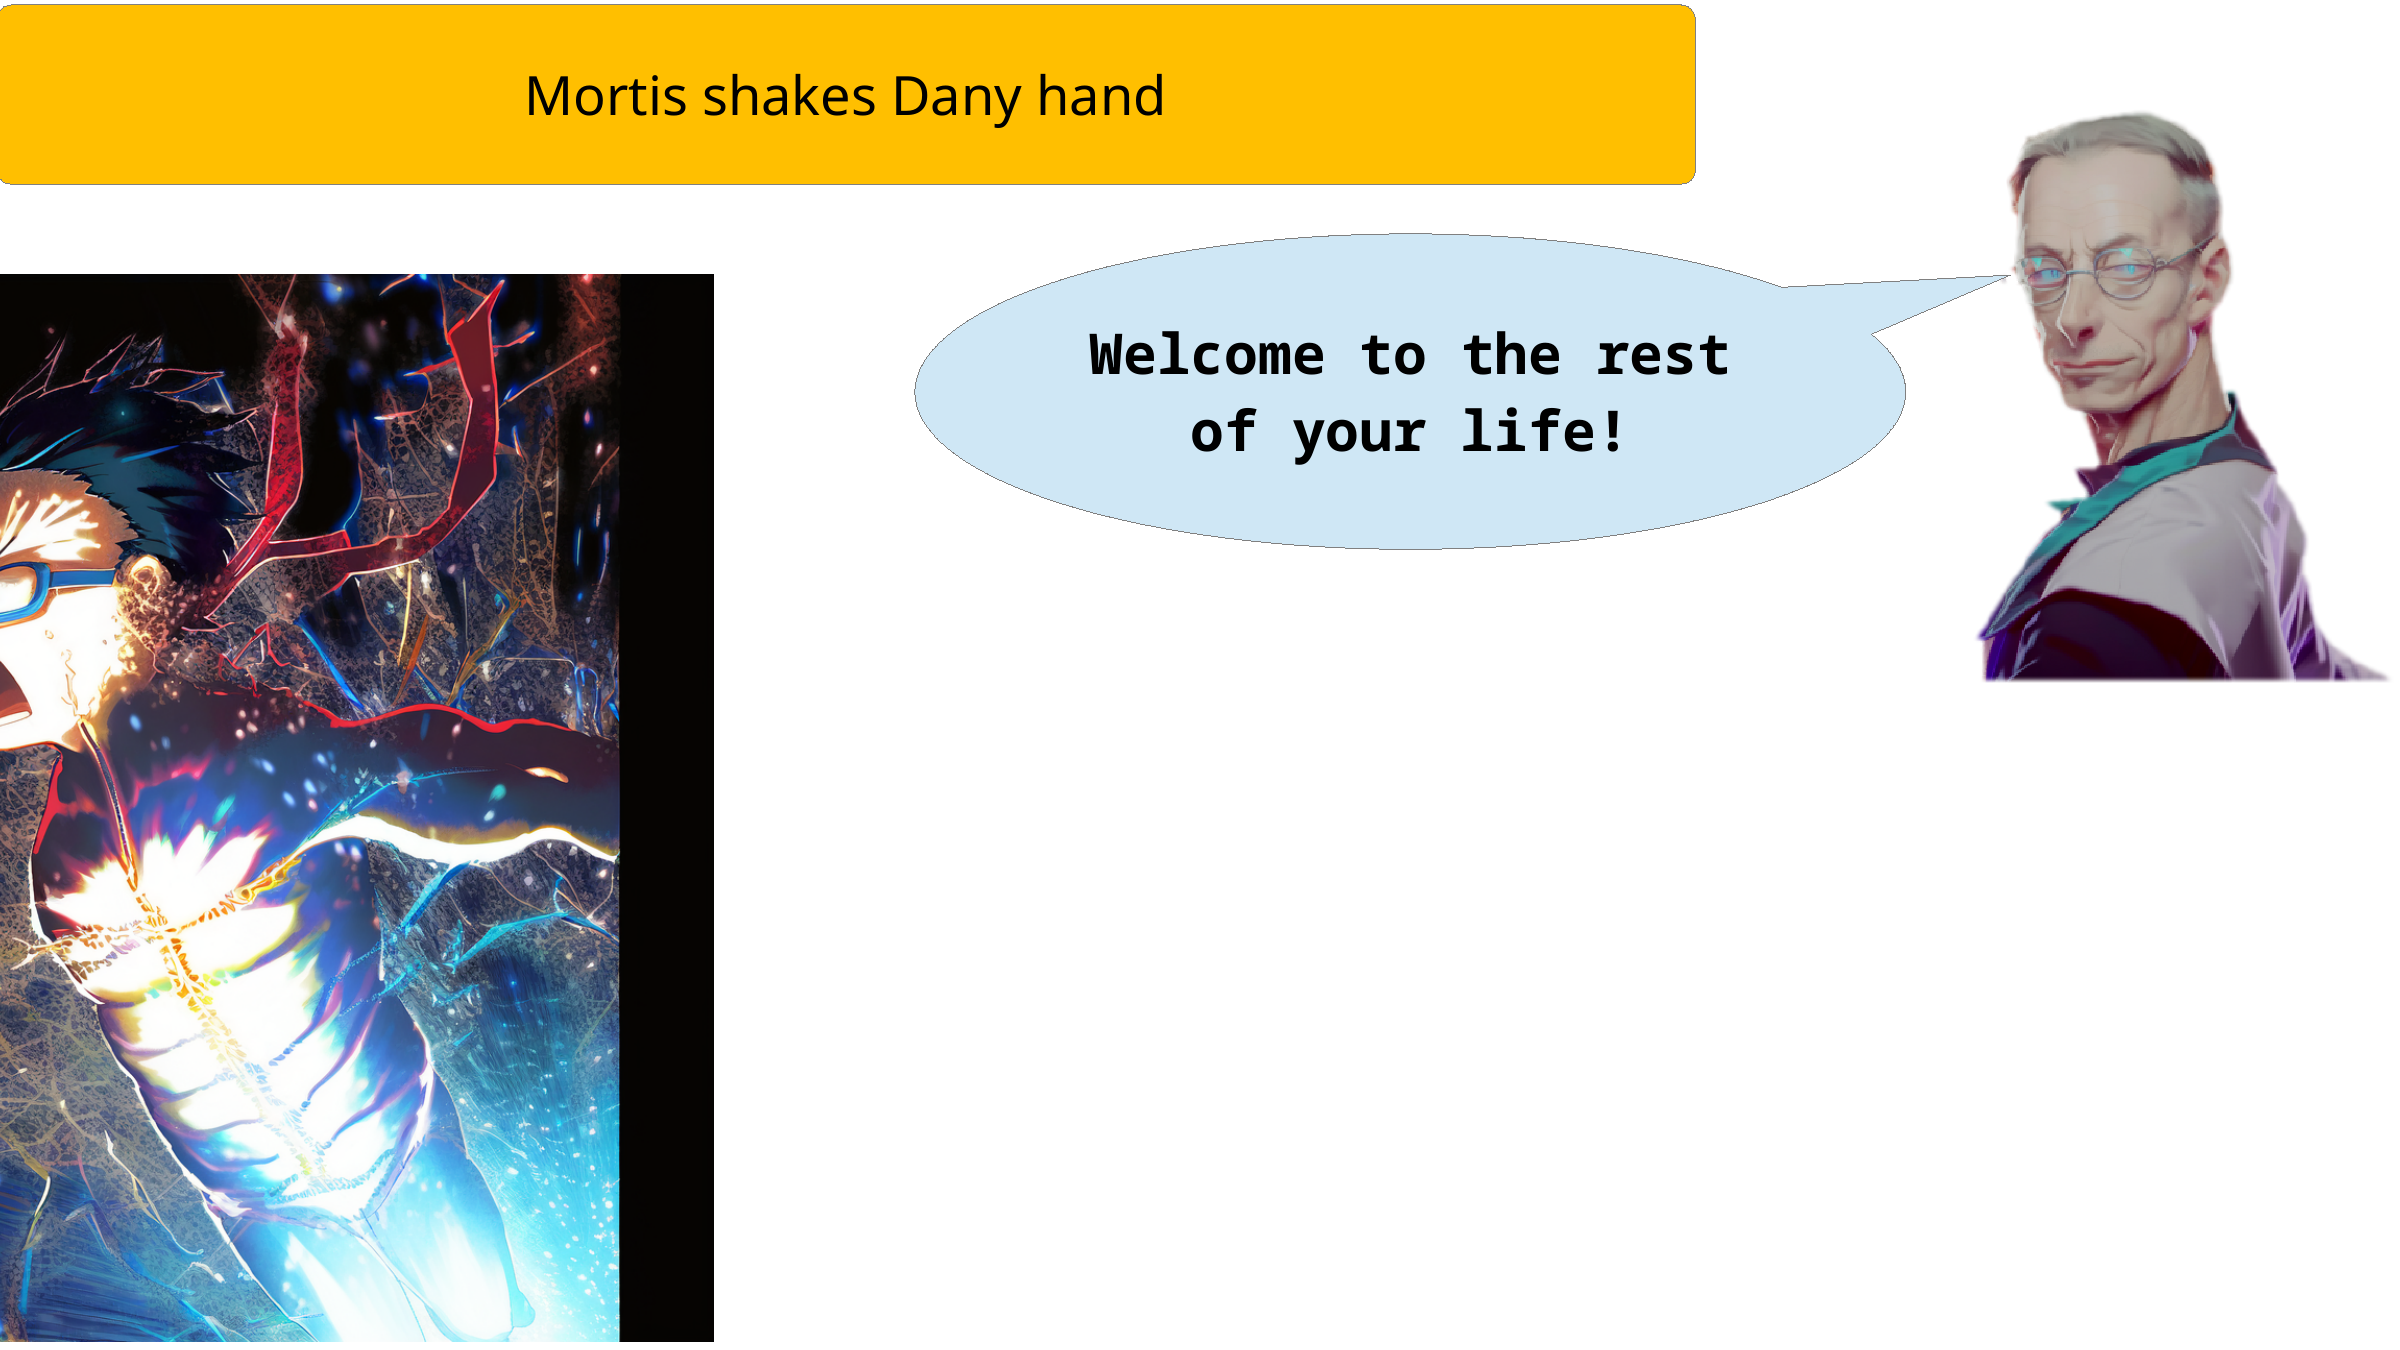

Mortis shakes Dany hand
Welcome to the rest
 of your life!
In that moment, dany get shoked, and sees an aura of sculls with piercieng eyes overing on top of Mortis head.
Scared Dany face
Dany looks around, and see Riky with a sleeping baby aura, and Tommy with a double headed aura.